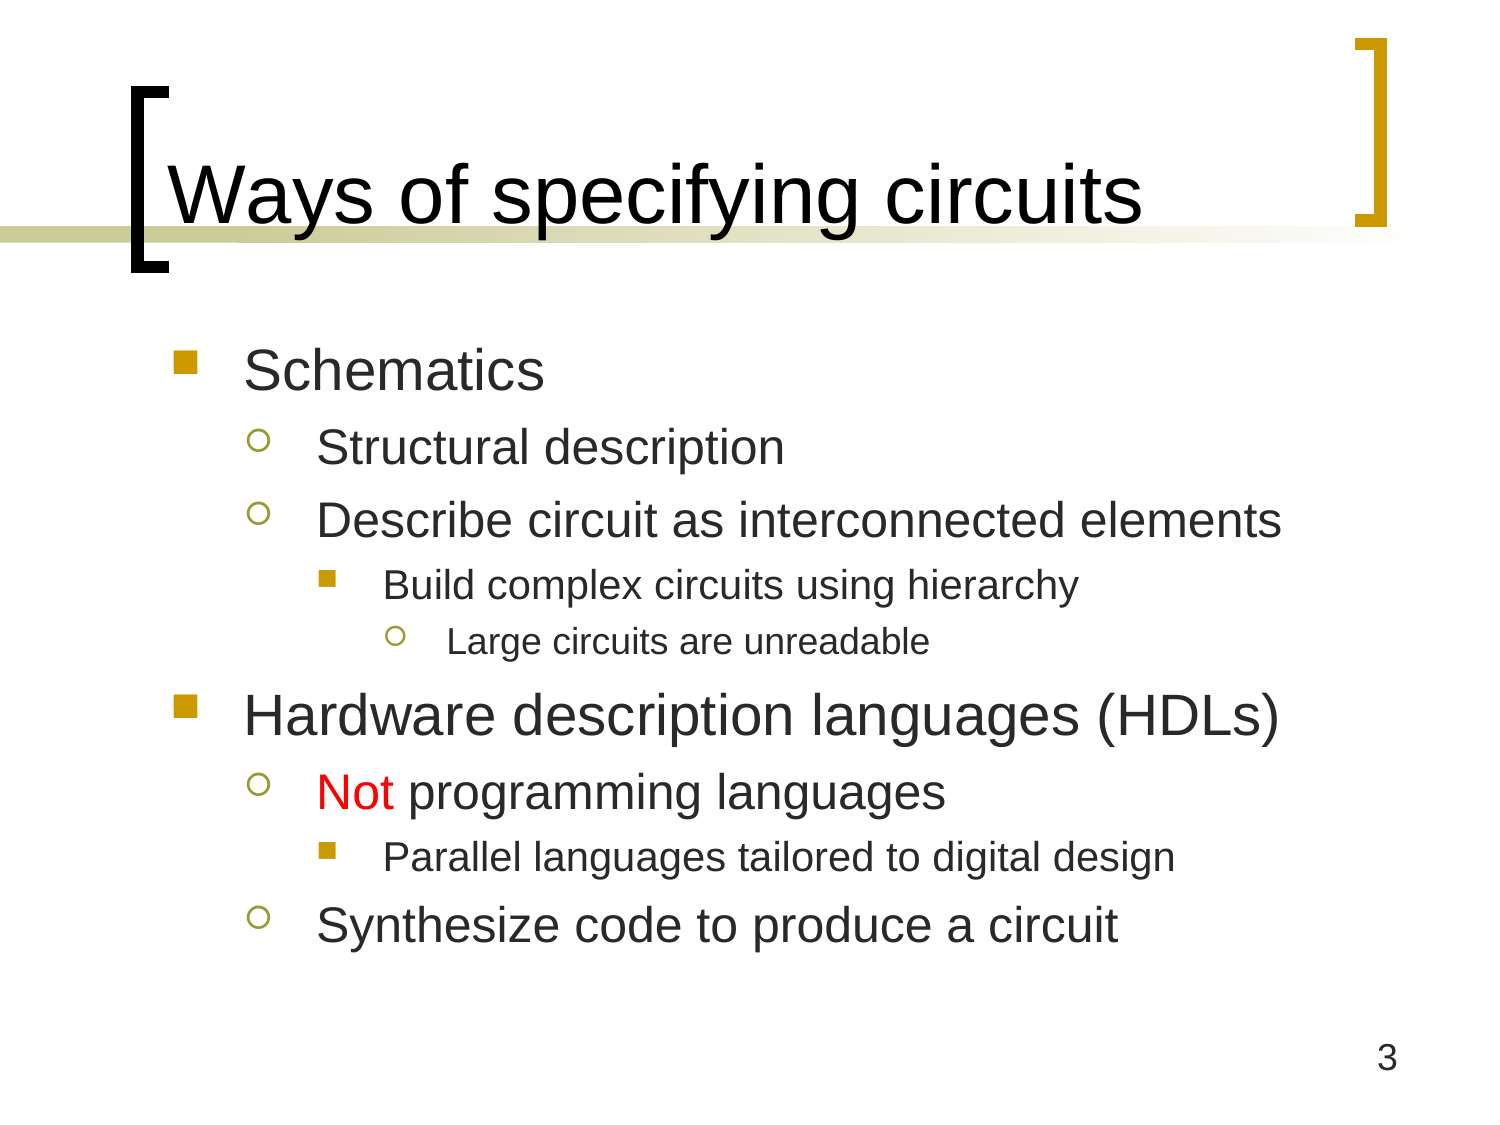

# Ways of specifying circuits
Schematics
Structural description
Describe circuit as interconnected elements
Build complex circuits using hierarchy
Large circuits are unreadable
Hardware description languages (HDLs)
Not programming languages
Parallel languages tailored to digital design
Synthesize code to produce a circuit
3